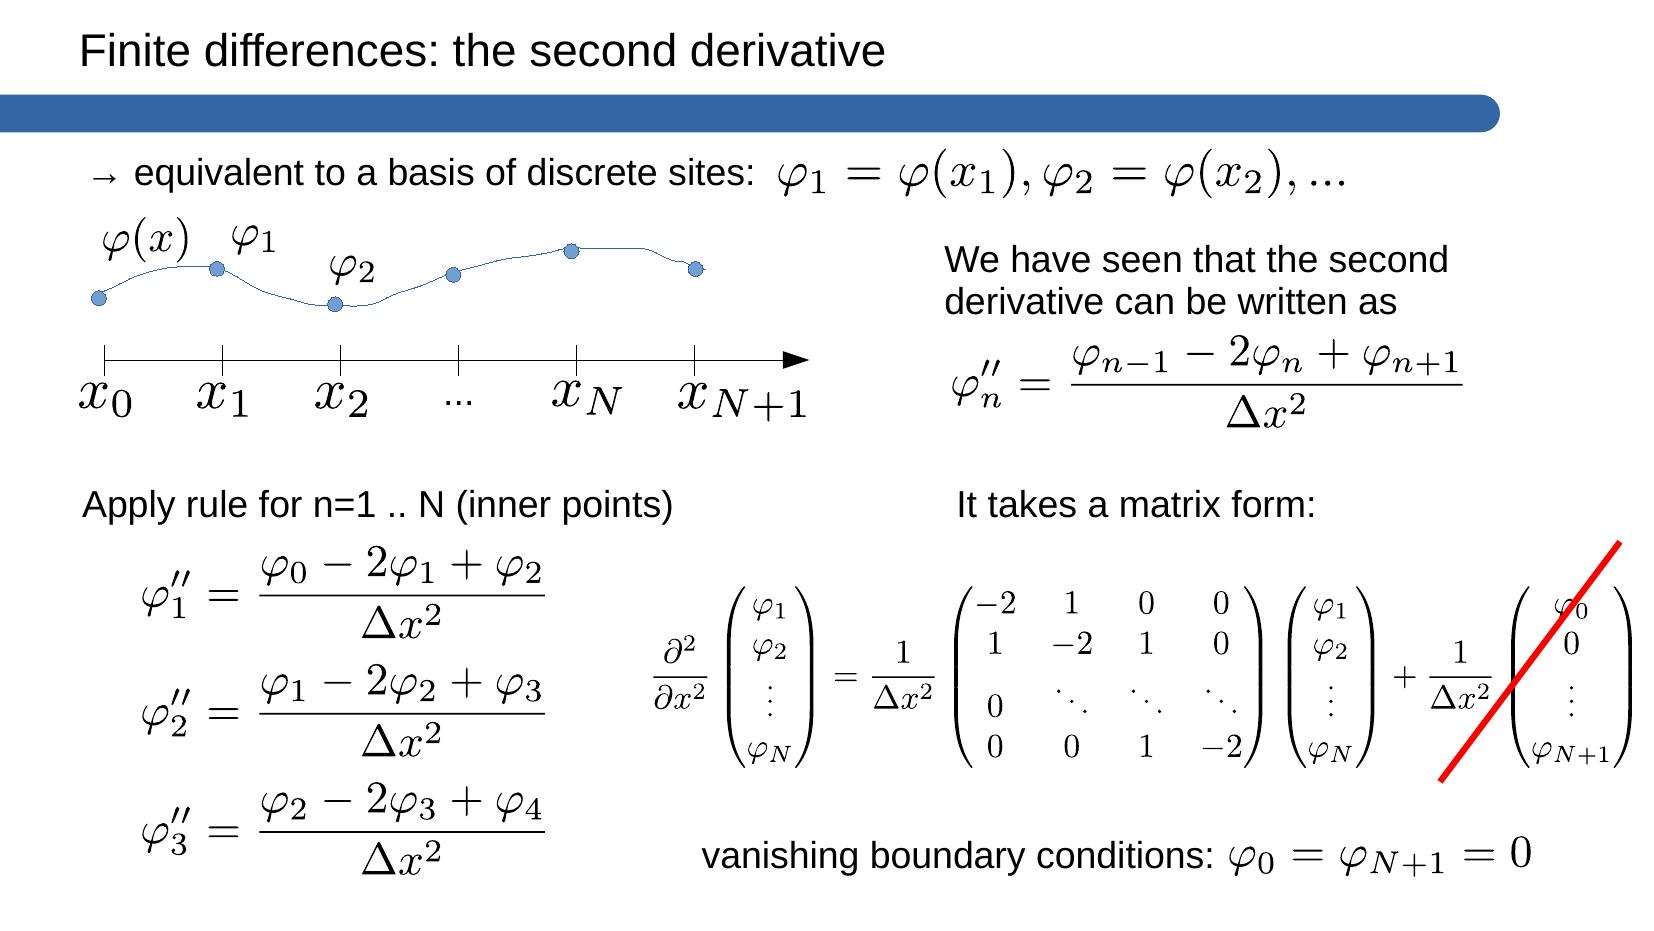

# Finite differences: the second derivative
→ equivalent to a basis of discrete sites:
...
We have seen that the second derivative can be written as
Apply rule for n=1 .. N (inner points)
It takes a matrix form:
vanishing boundary conditions: